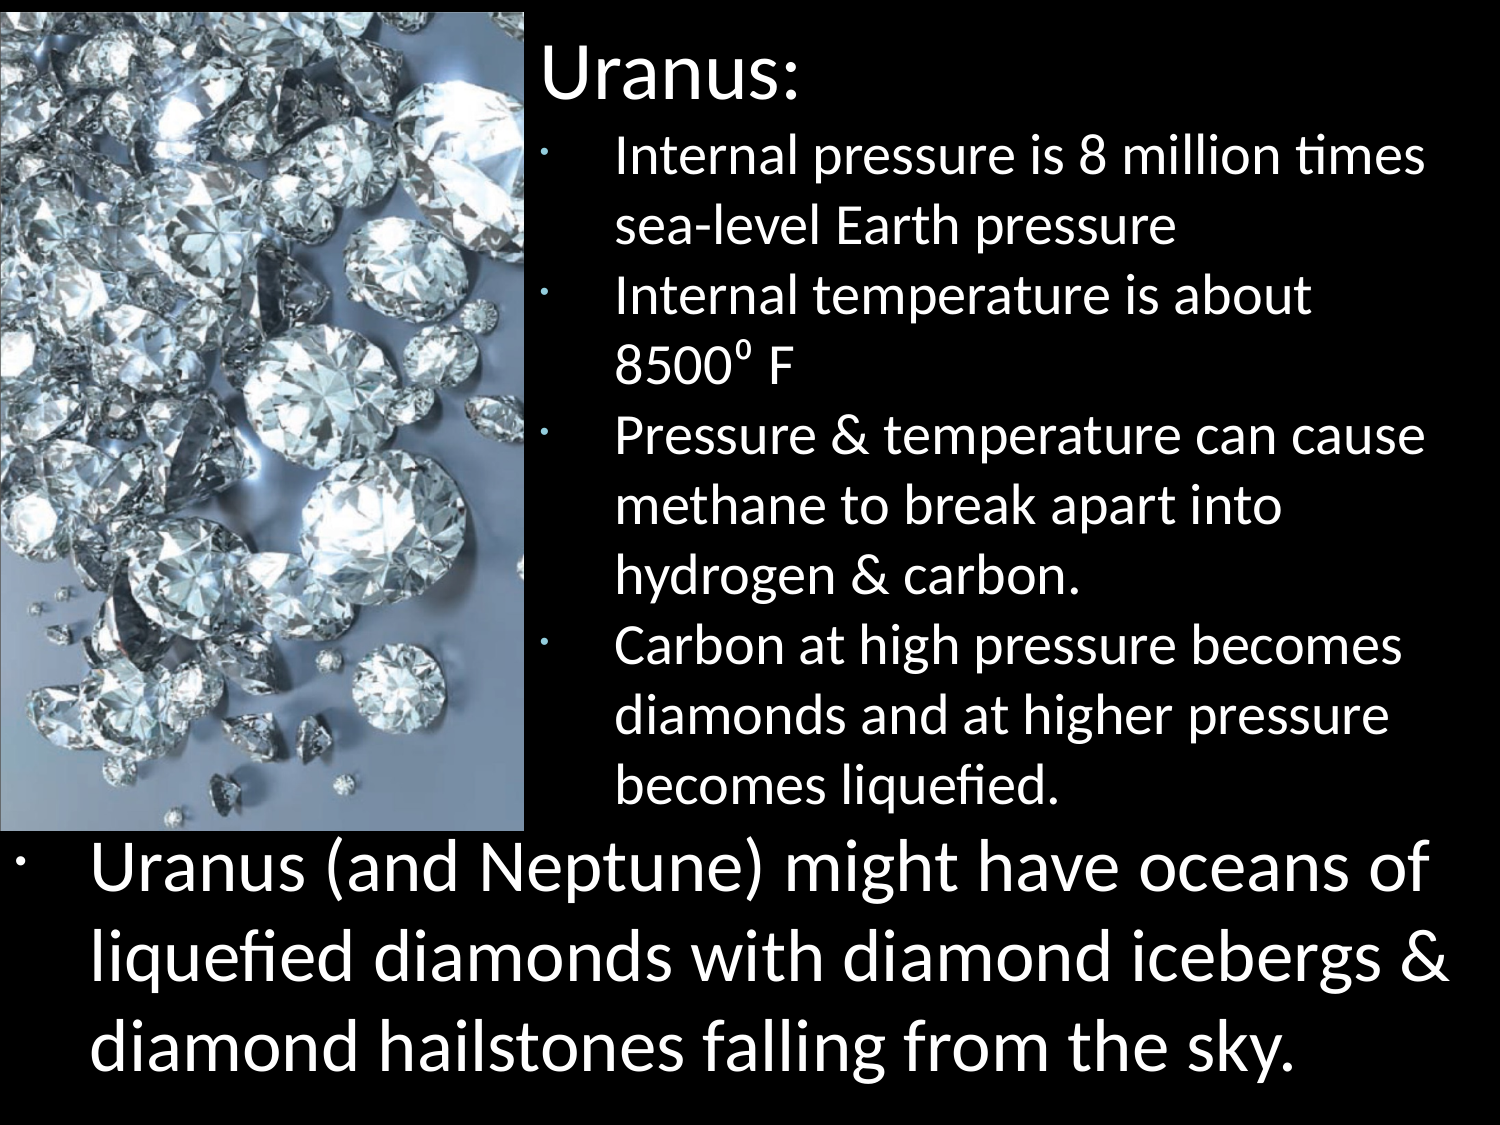

Uranus:
Internal pressure is 8 million times sea-level Earth pressure
Internal temperature is about
	8500⁰ F
Pressure & temperature can cause methane to break apart into hydrogen & carbon.
Carbon at high pressure becomes diamonds and at higher pressure becomes liquefied.
Uranus (and Neptune) might have oceans of liquefied diamonds with diamond icebergs & diamond hailstones falling from the sky.